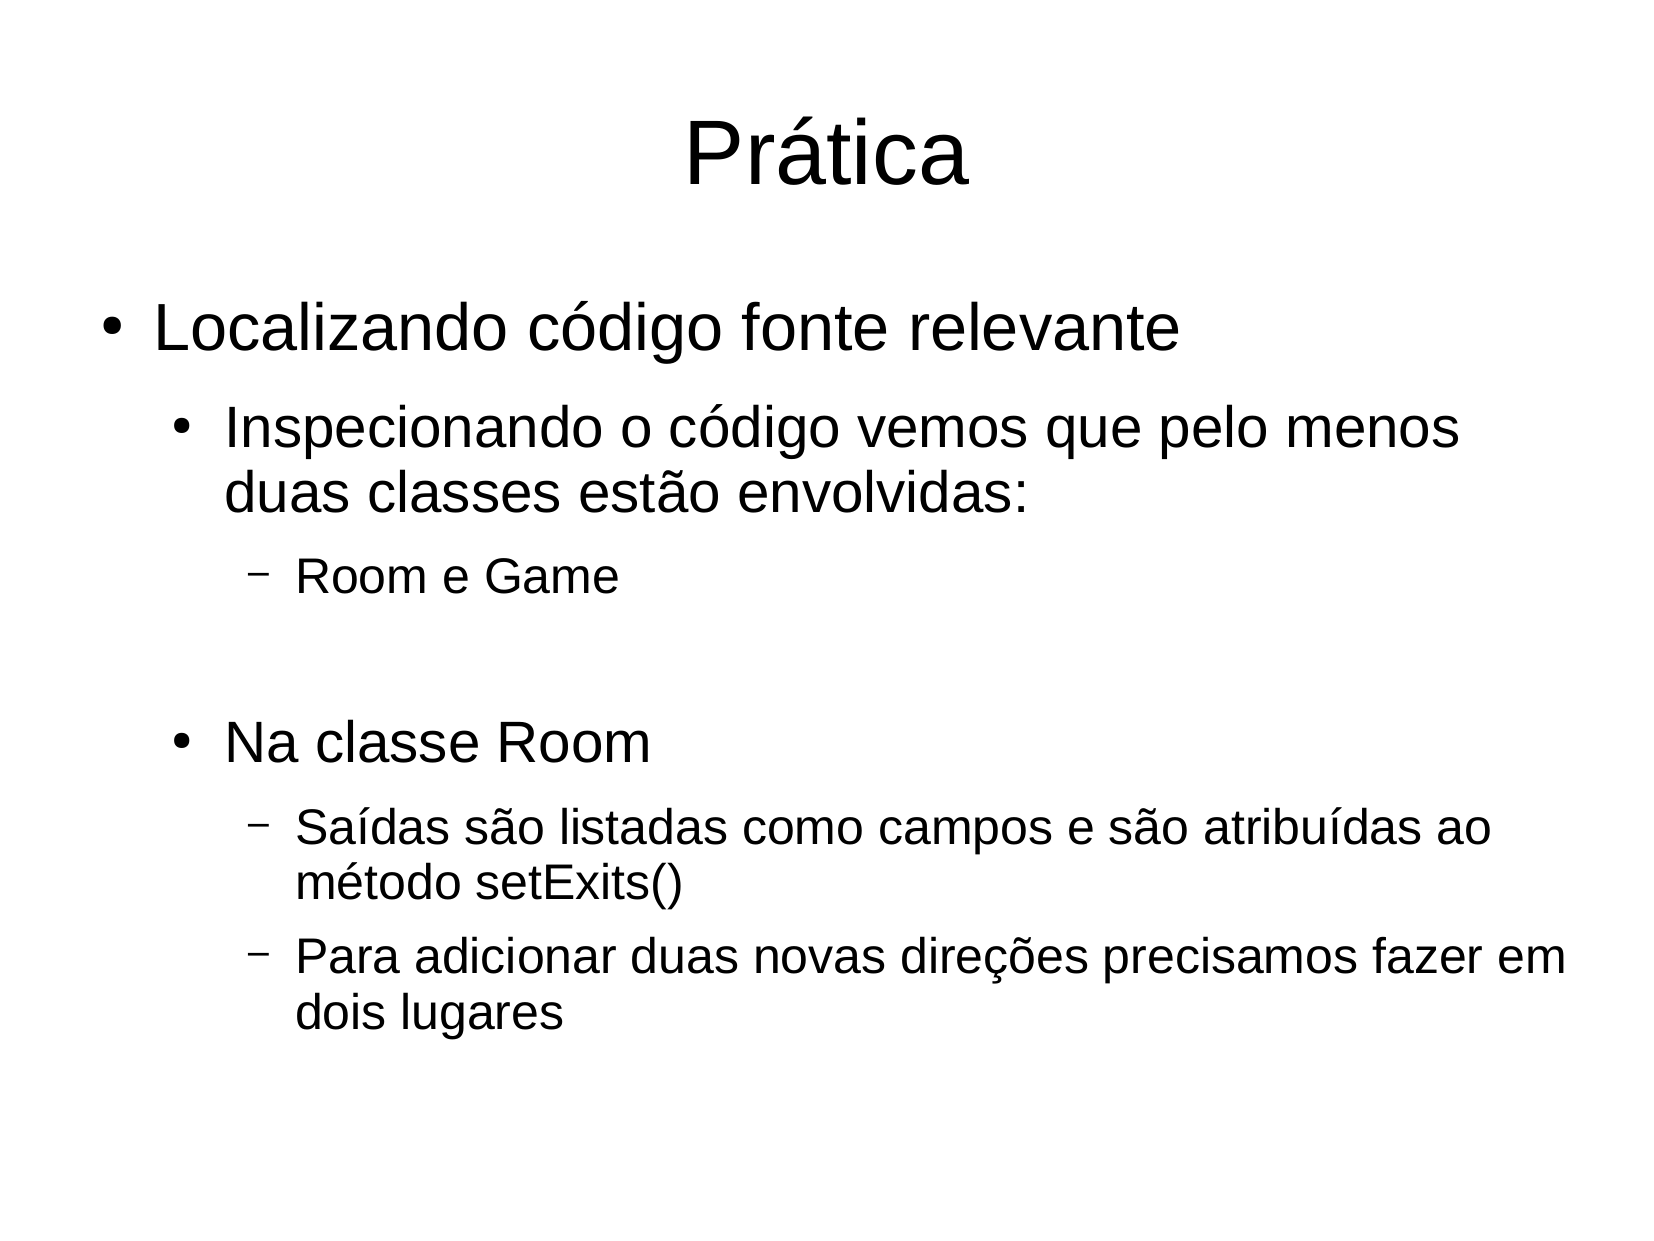

# Prática
Localizando código fonte relevante
Inspecionando o código vemos que pelo menos duas classes estão envolvidas:
Room e Game
Na classe Room
Saídas são listadas como campos e são atribuídas ao método setExits()
Para adicionar duas novas direções precisamos fazer em dois lugares